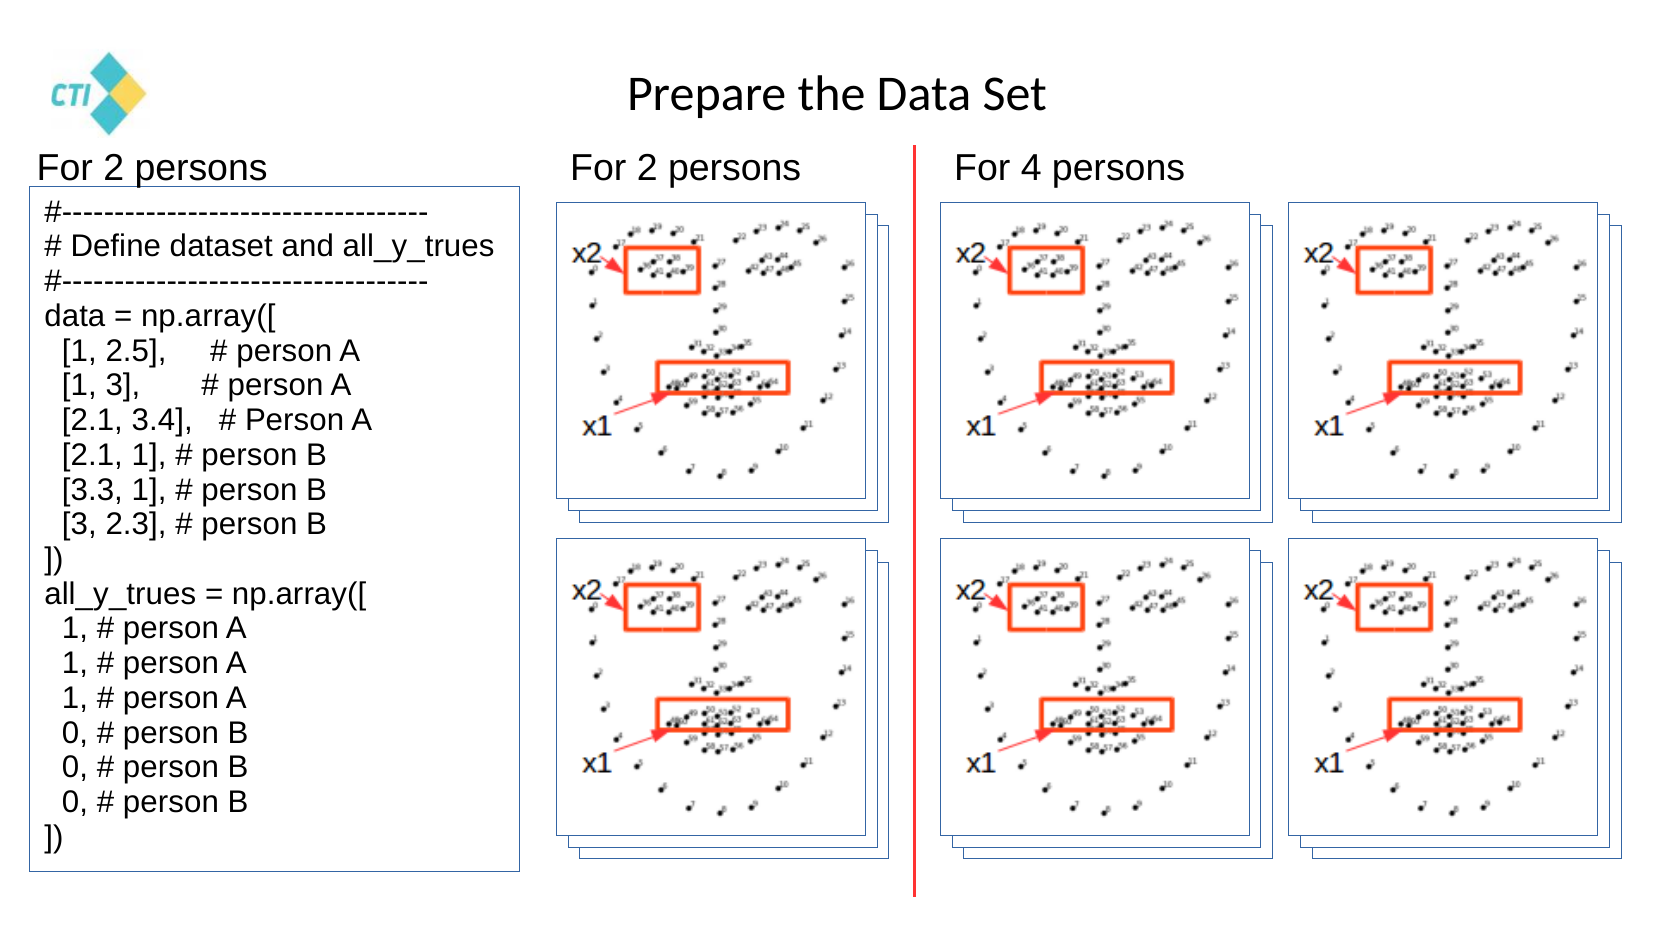

Prepare the Data Set
For 2 persons
For 2 persons
For 4 persons
#-----------------------------------
# Define dataset and all_y_trues
#-----------------------------------
data = np.array([
 [1, 2.5], # person A
 [1, 3], # person A
 [2.1, 3.4], # Person A
 [2.1, 1], # person B
 [3.3, 1], # person B
 [3, 2.3], # person B
])
all_y_trues = np.array([
 1, # person A
 1, # person A
 1, # person A
 0, # person B
 0, # person B
 0, # person B
])